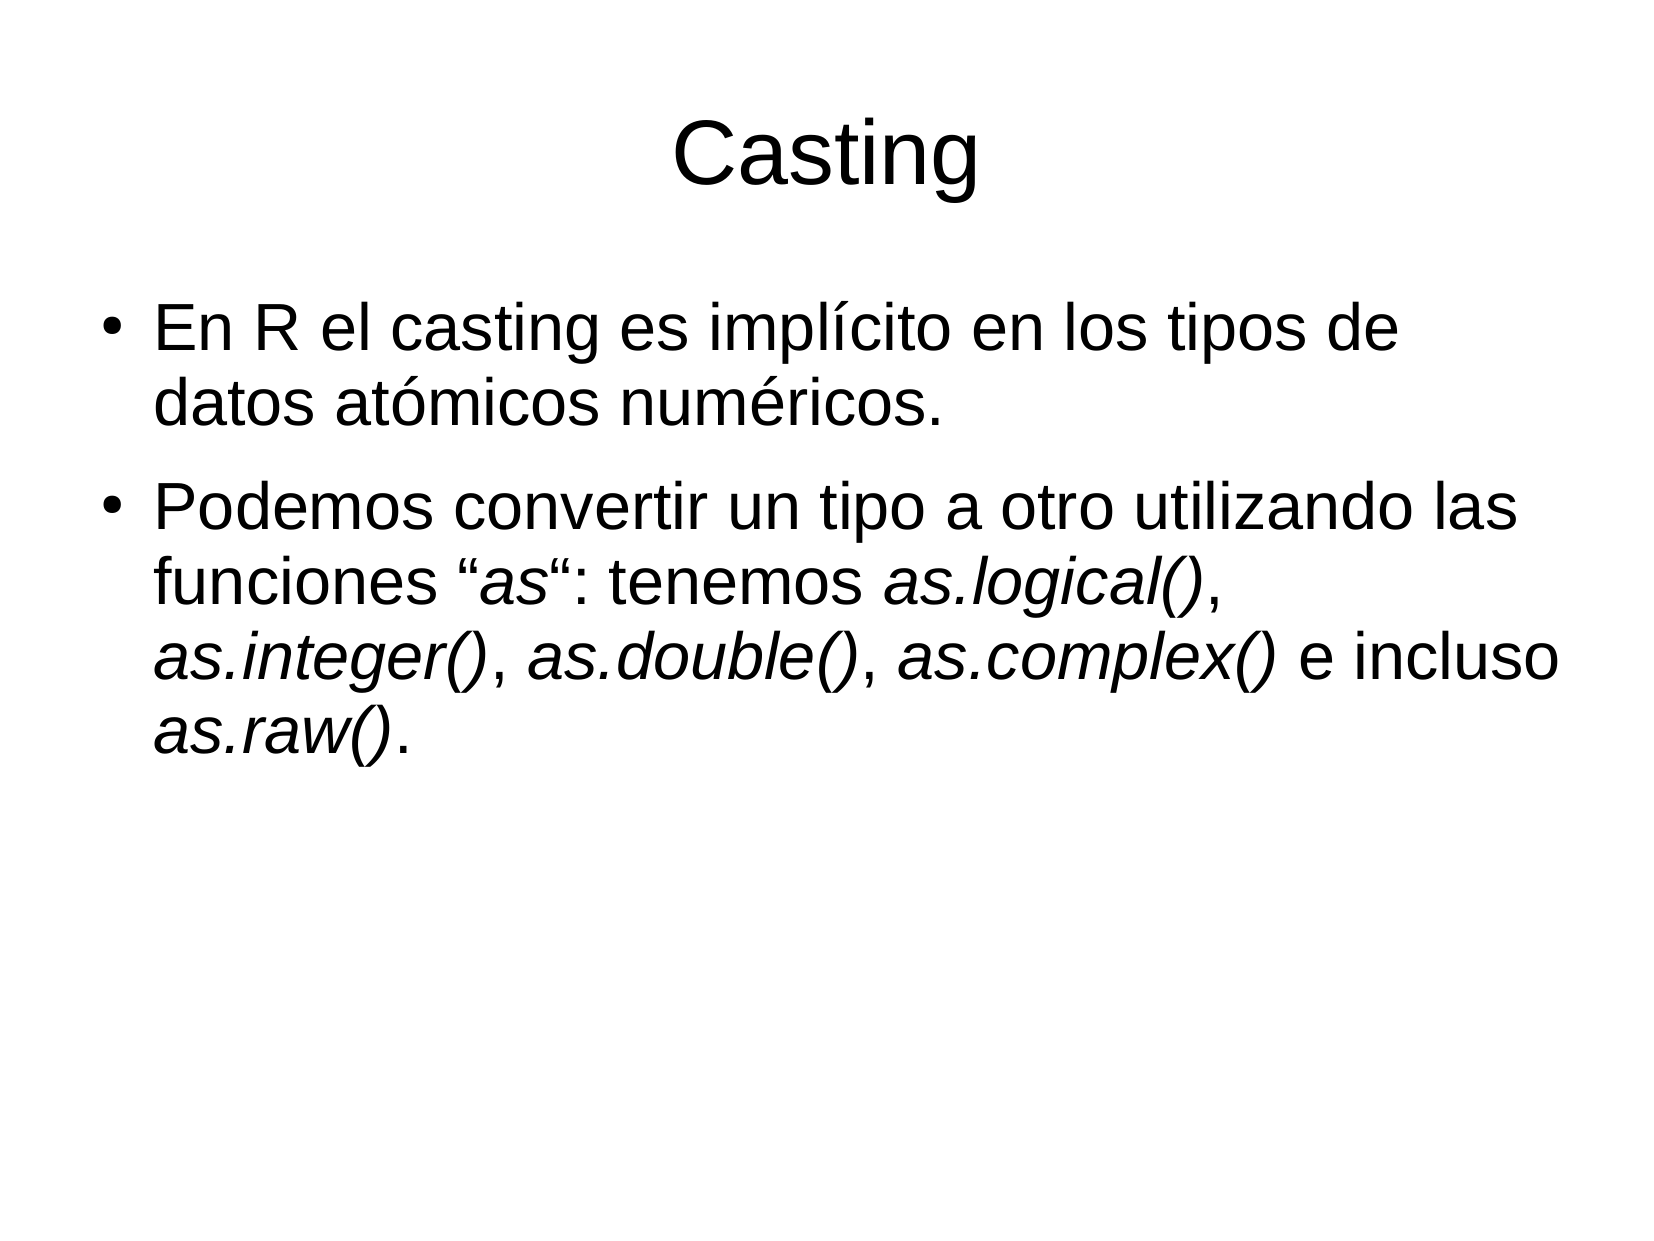

# Casting
En R el casting es implícito en los tipos de datos atómicos numéricos.
Podemos convertir un tipo a otro utilizando las funciones “as“: tenemos as.logical(), as.integer(), as.double(), as.complex() e incluso as.raw().